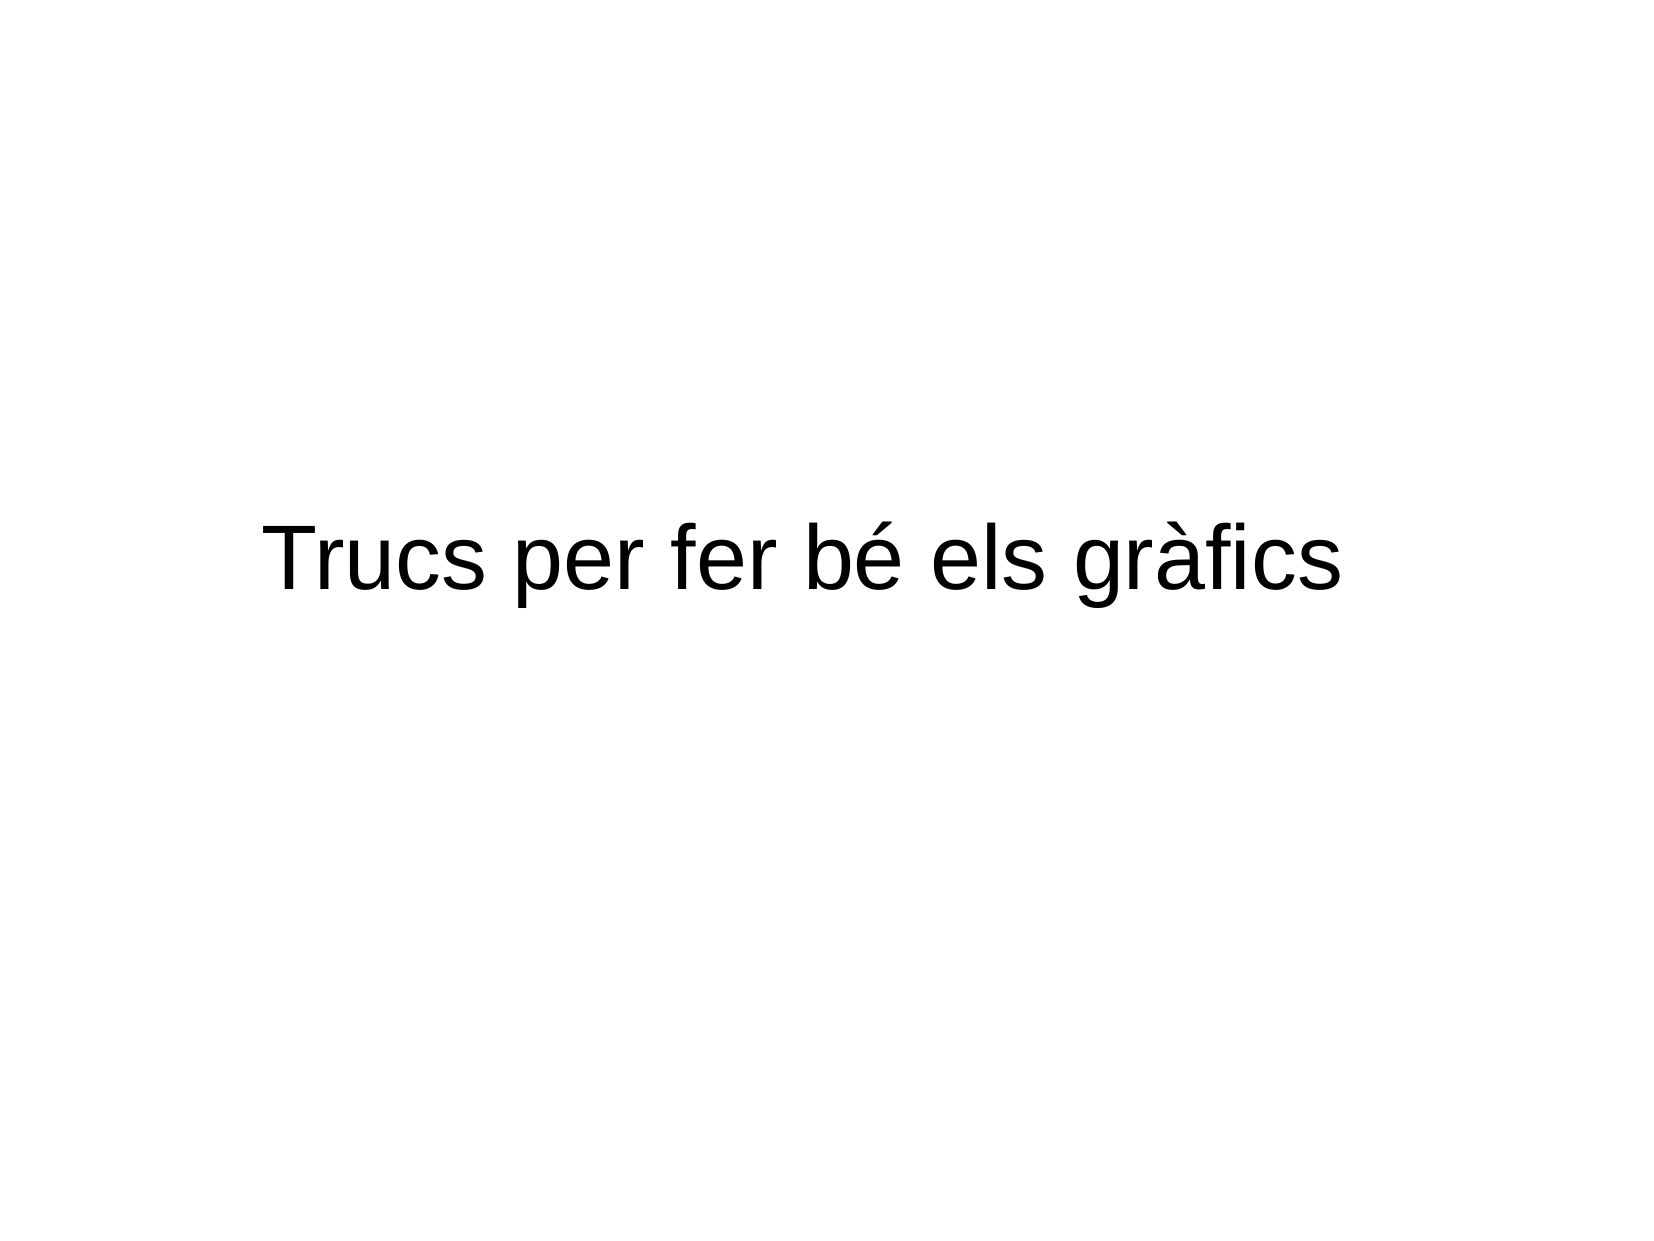

# Trucs per fer bé els gràfics